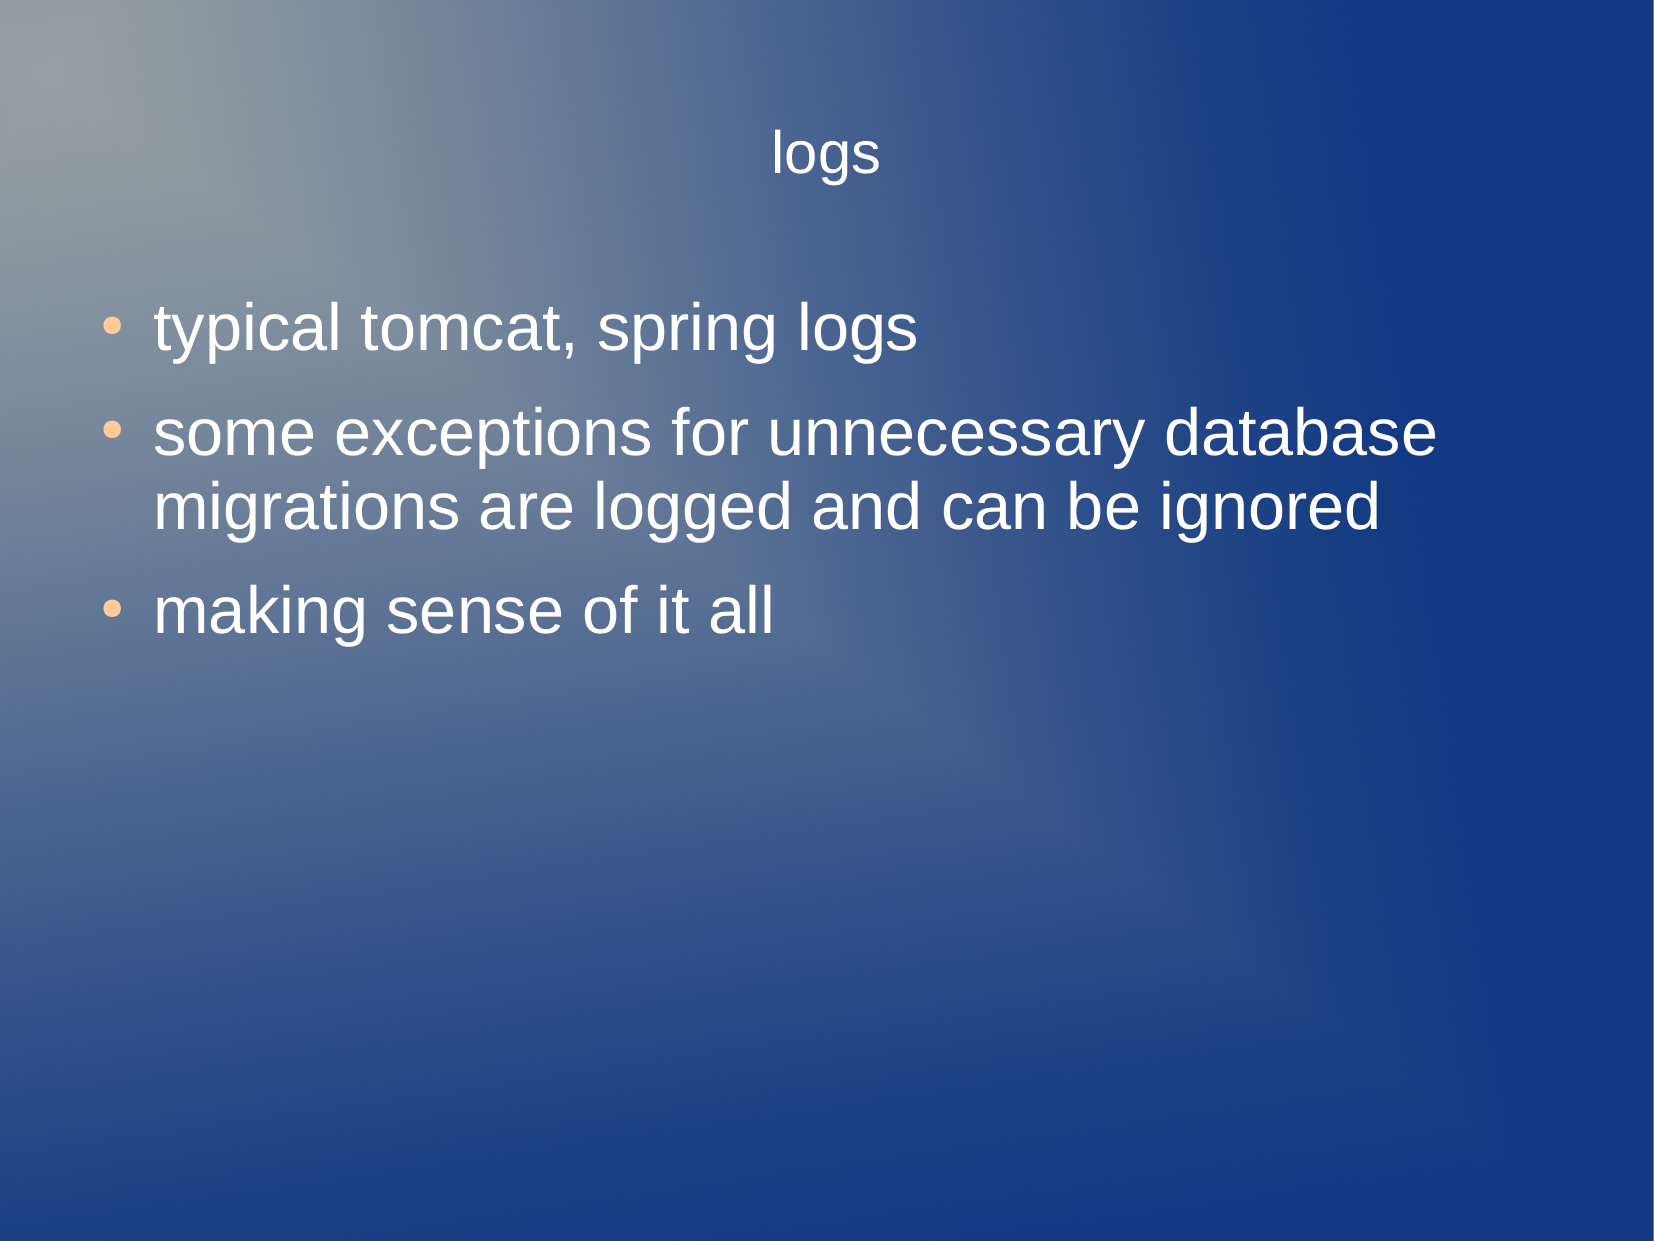

# logs
typical tomcat, spring logs
some exceptions for unnecessary database migrations are logged and can be ignored
making sense of it all